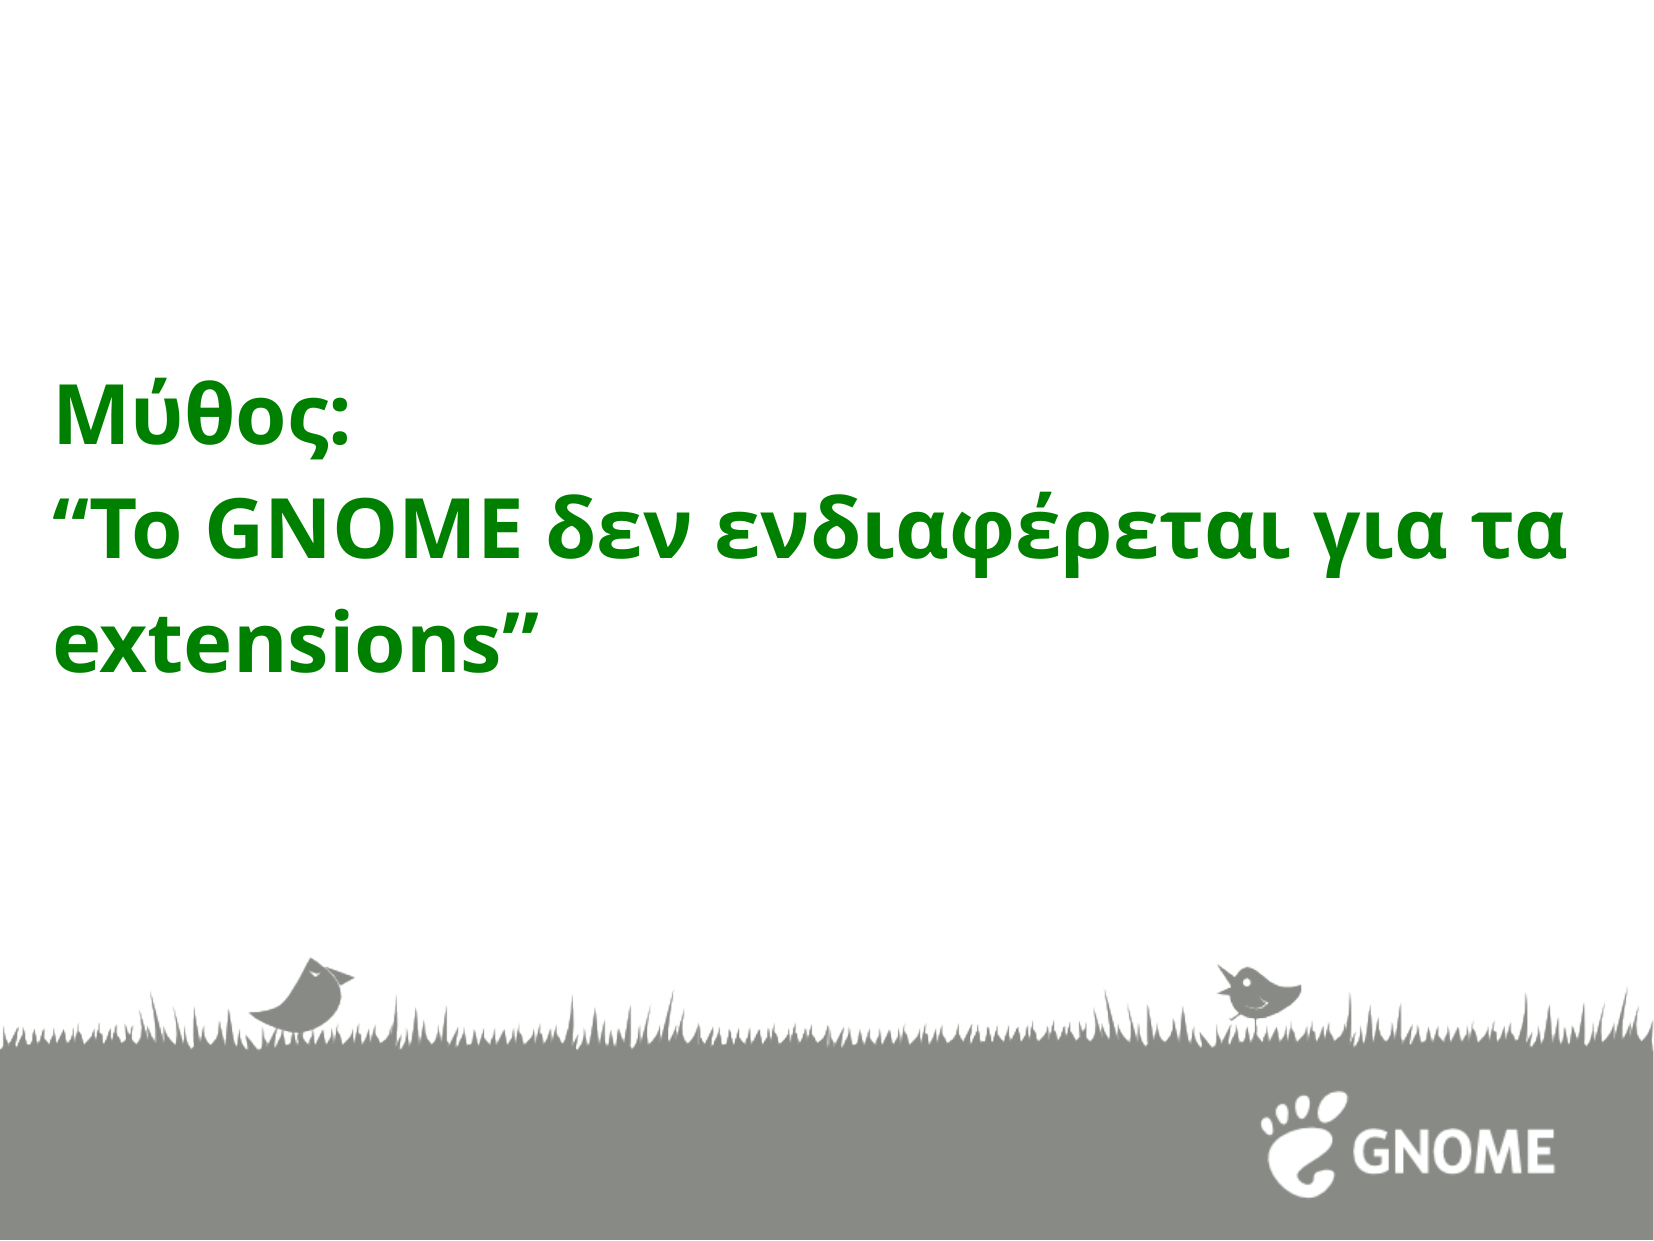

Μύθος:
“Το GNOME δεν ενδιαφέρεται για τα extensions”